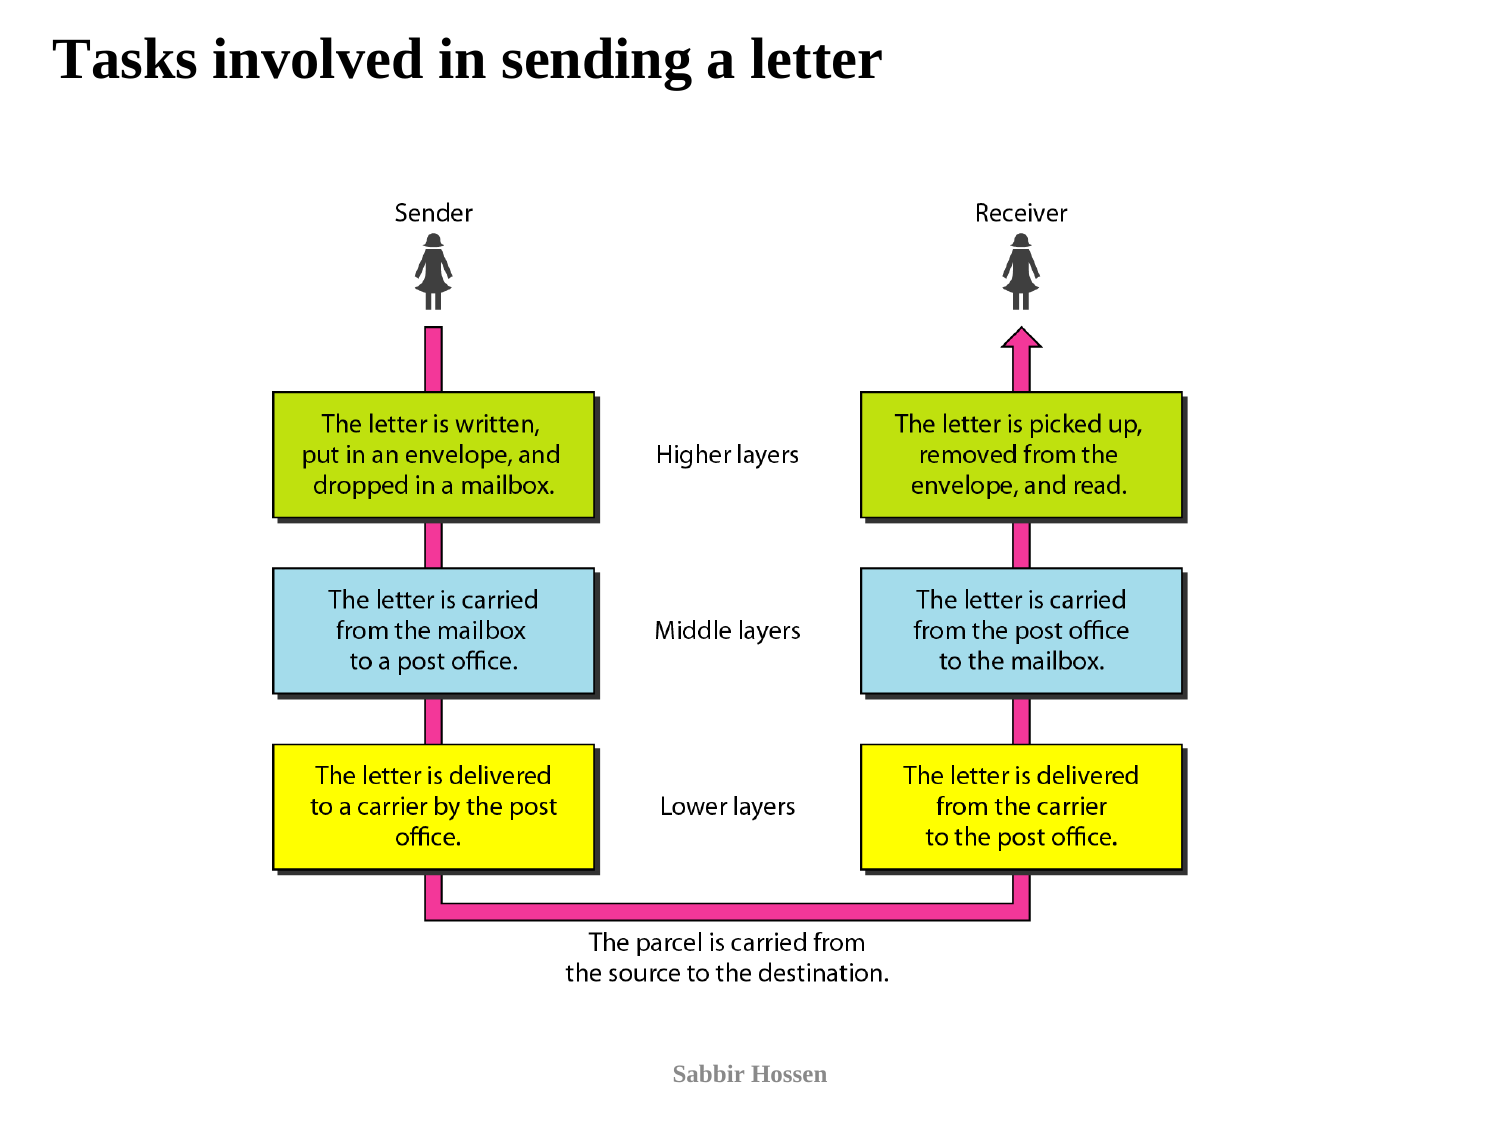

# Tasks involved in sending a letter
Sabbir Hossen